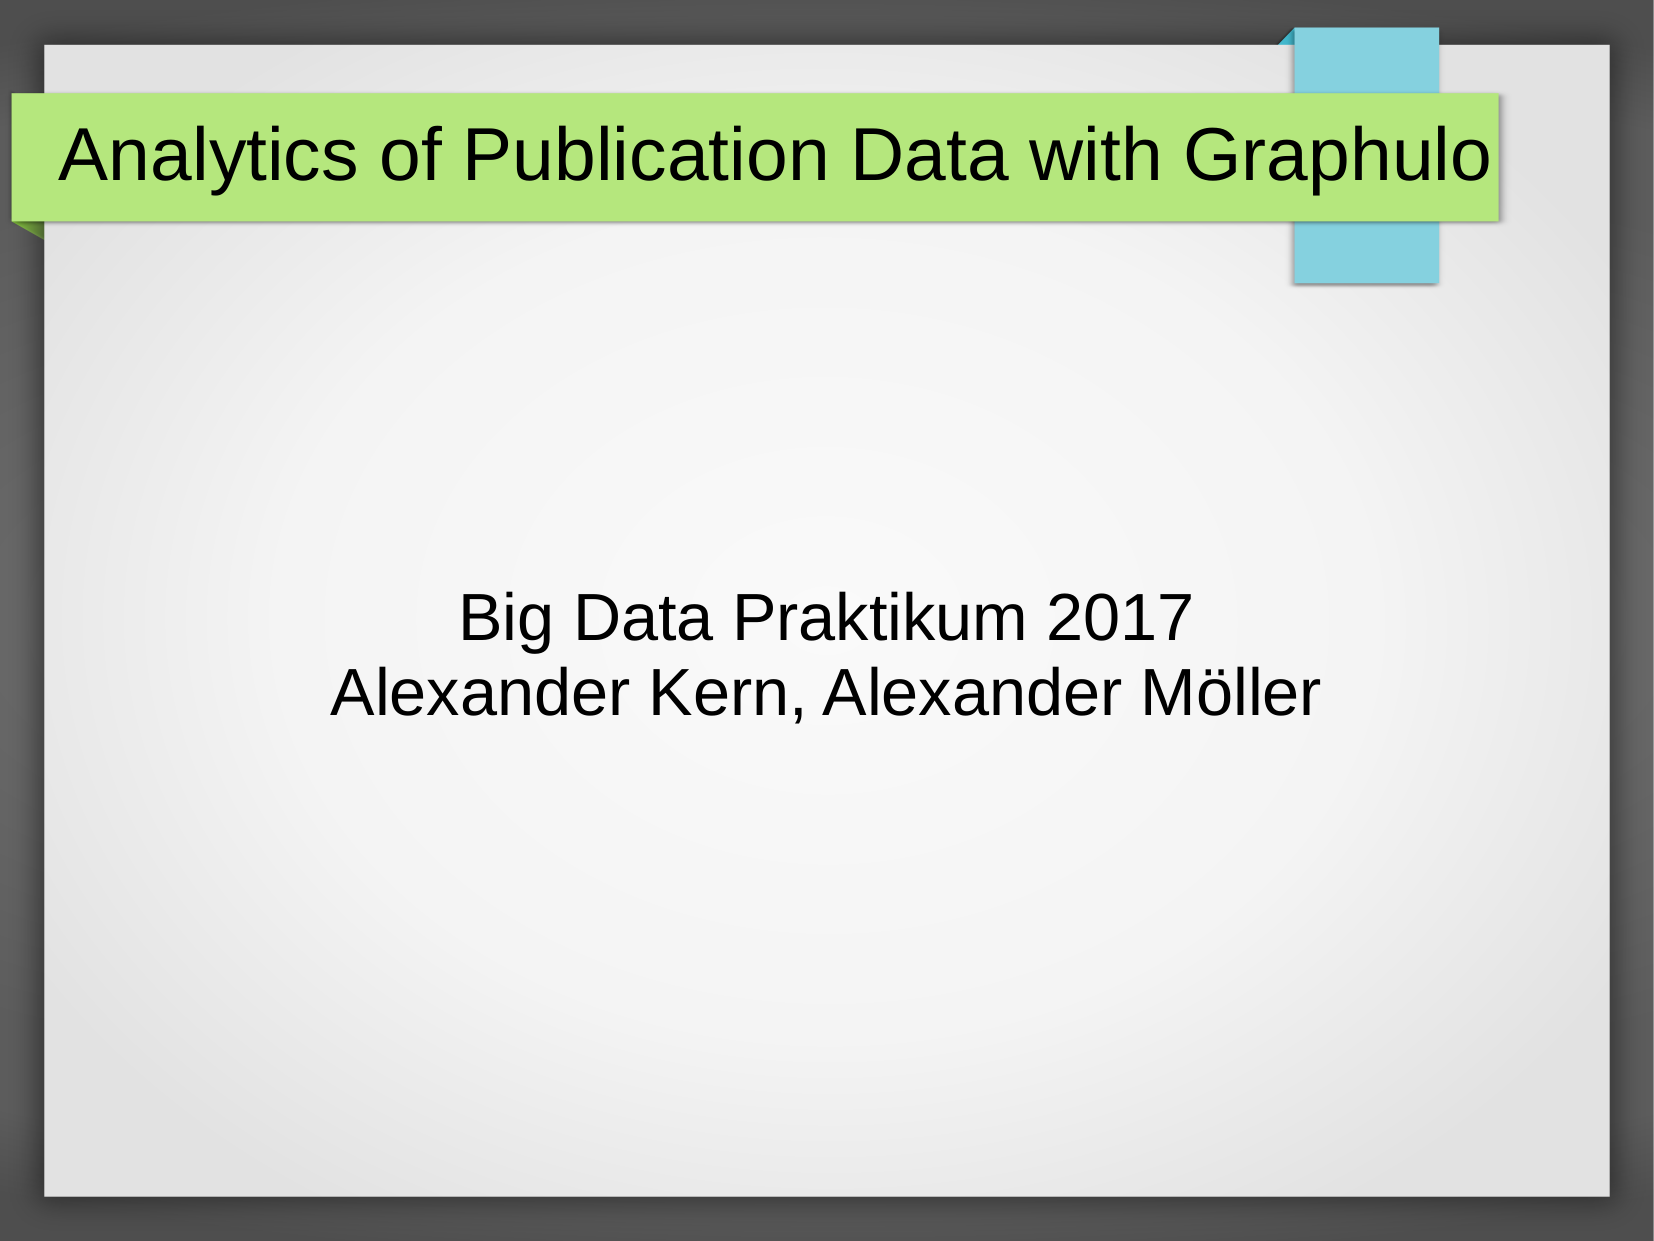

# Analytics of Publication Data with Graphulo
Big Data Praktikum 2017
Alexander Kern, Alexander Möller